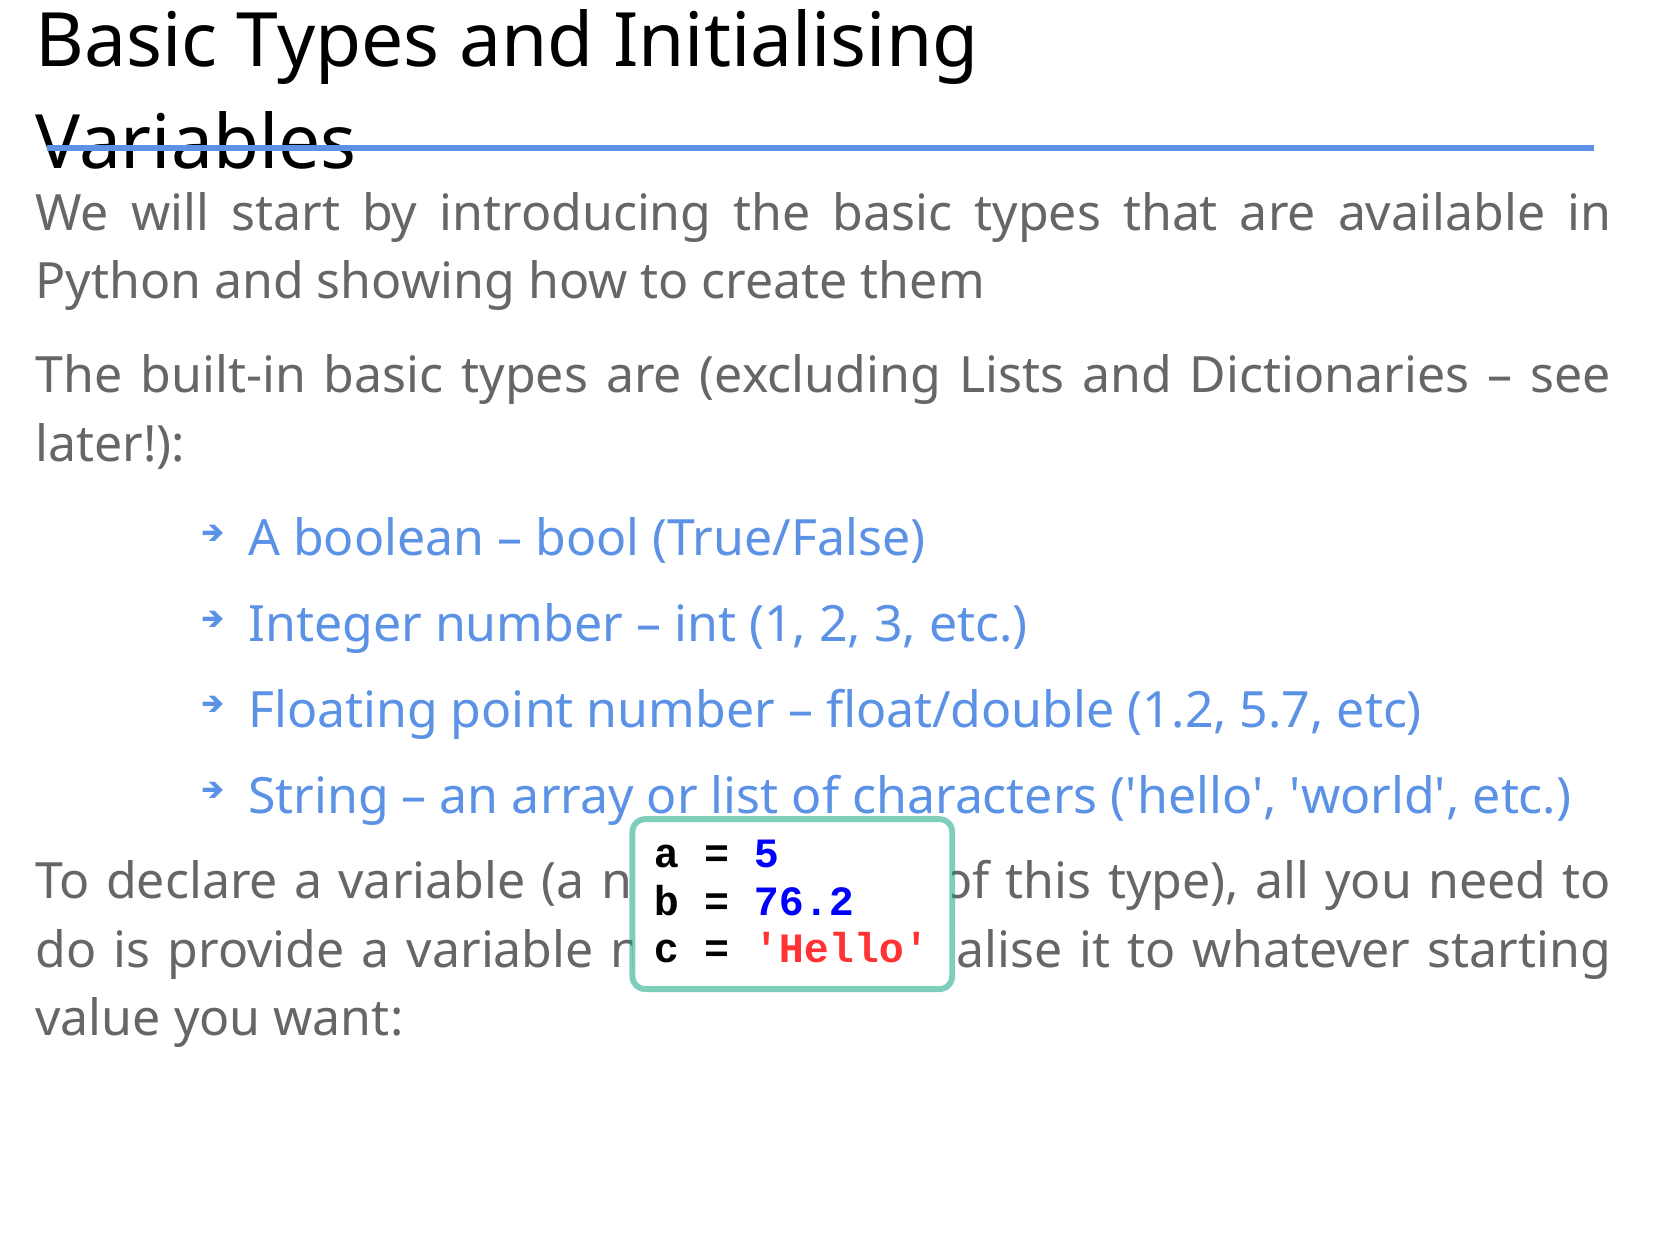

Basic Types and Initialising Variables
# We will start by introducing the basic types that are available in Python and showing how to create them
The built-in basic types are (excluding Lists and Dictionaries – see later!):
A boolean – bool (True/False)
Integer number – int (1, 2, 3, etc.)
Floating point number – float/double (1.2, 5.7, etc)
String – an array or list of characters ('hello', 'world', etc.)
To declare a variable (a named object of this type), all you need to do is provide a variable name and initialise it to whatever starting value you want:
This will create an object of the requested type (i.e. assign the appropriate memory) and initialise it with the value
It also assigns this object with the given variable name so you can refer to it later
a = 5
b = 76.2
c = 'Hello'